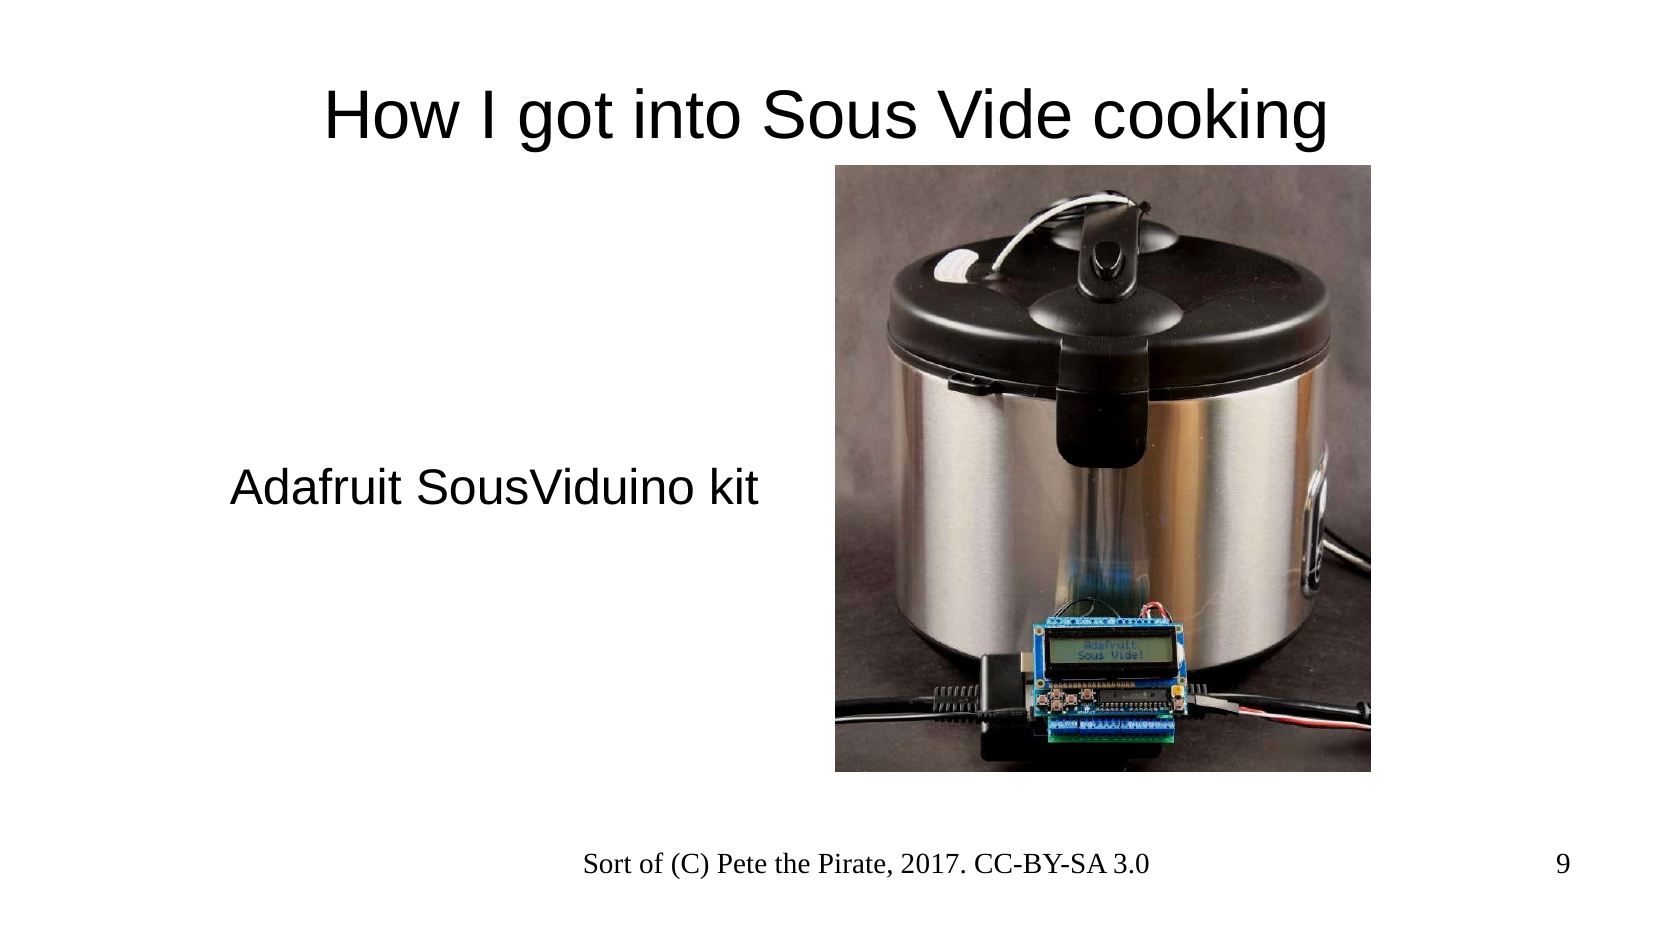

# How I got into Sous Vide cooking
Adafruit SousViduino kit
Sort of (C) Pete the Pirate, 2017. CC-BY-SA 3.0
9